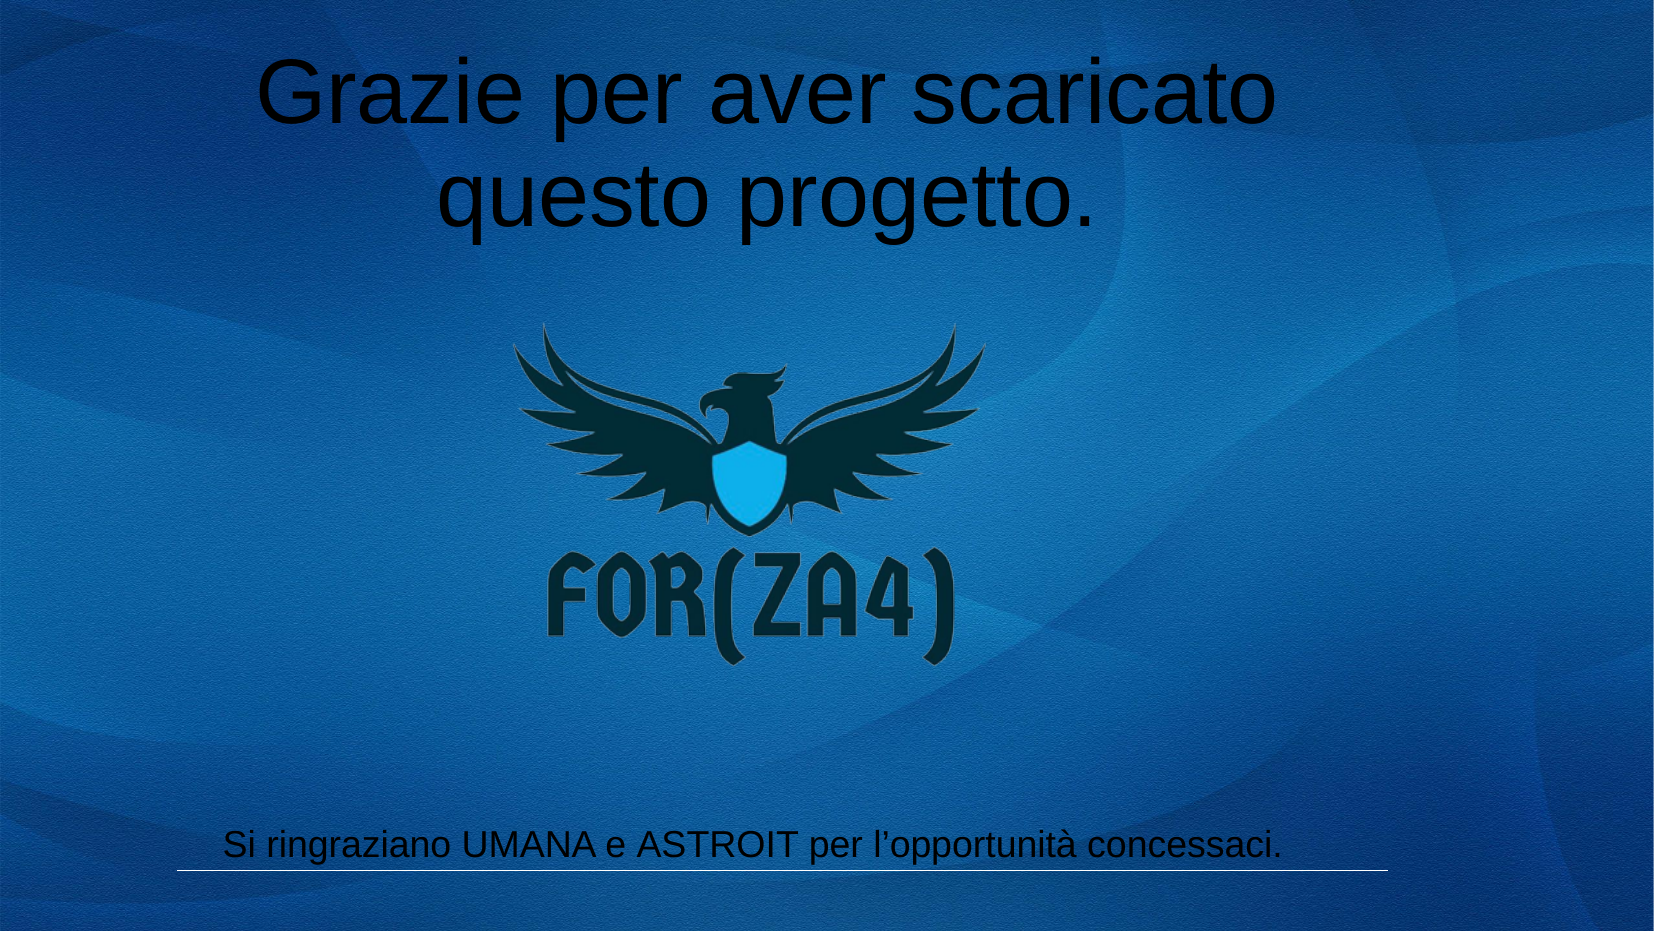

Grazie per aver scaricato questo progetto.
Si ringraziano UMANA e ASTROIT per l’opportunità concessaci.